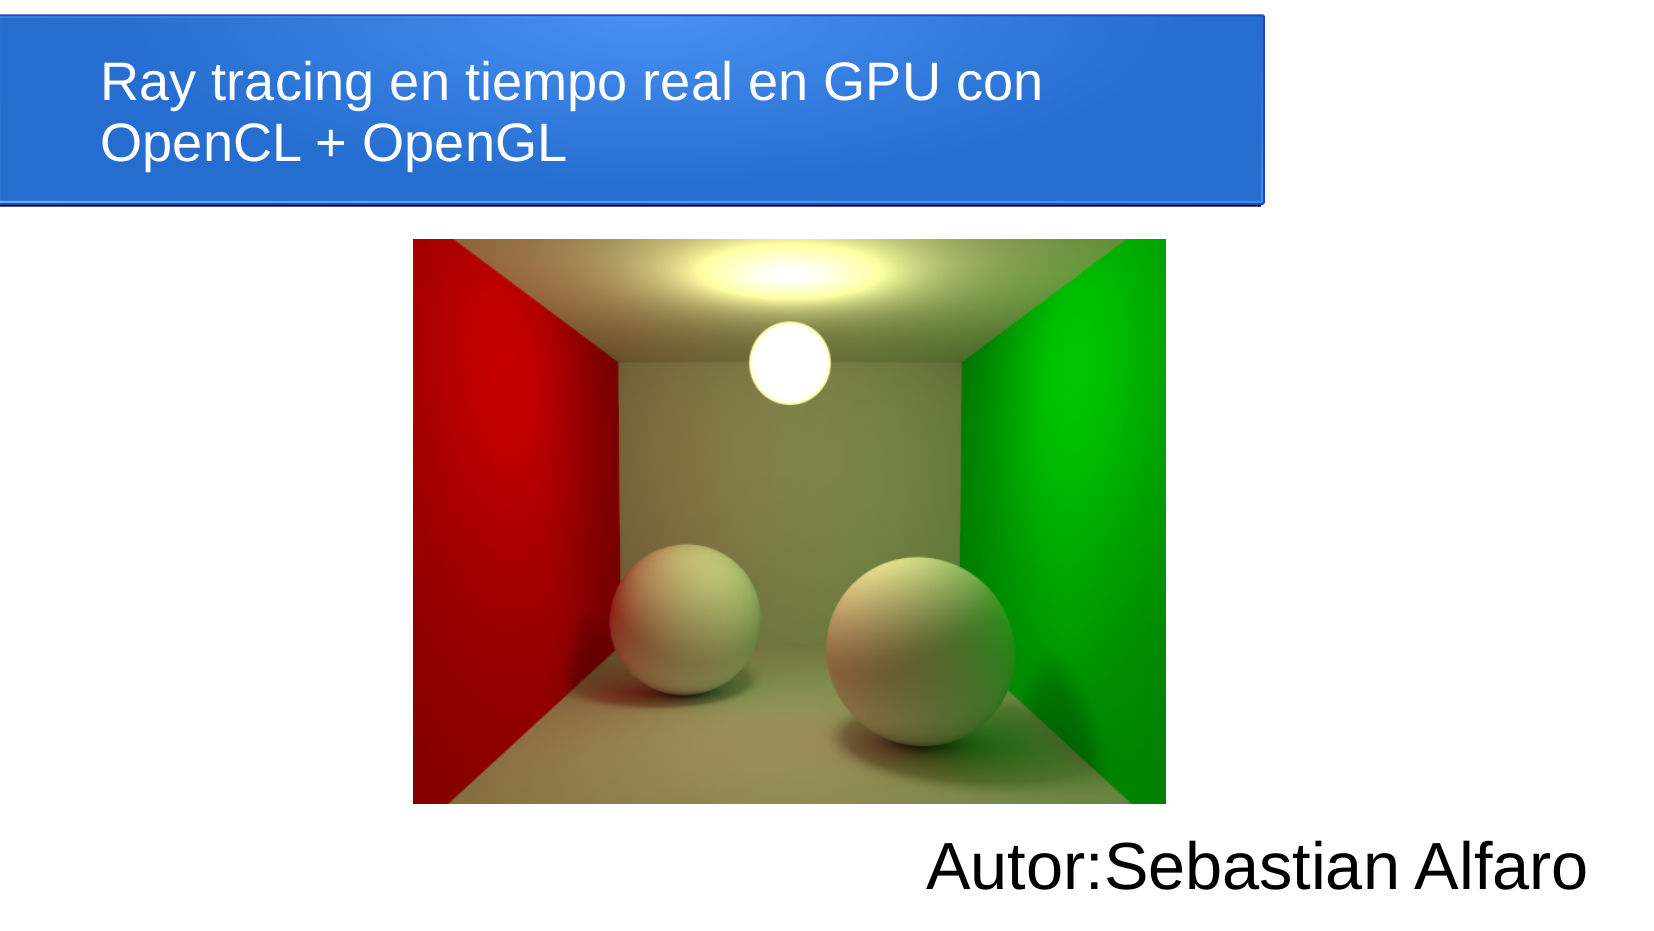

# Ray tracing en tiempo real en GPU con OpenCL + OpenGL
Autor:Sebastian Alfaro